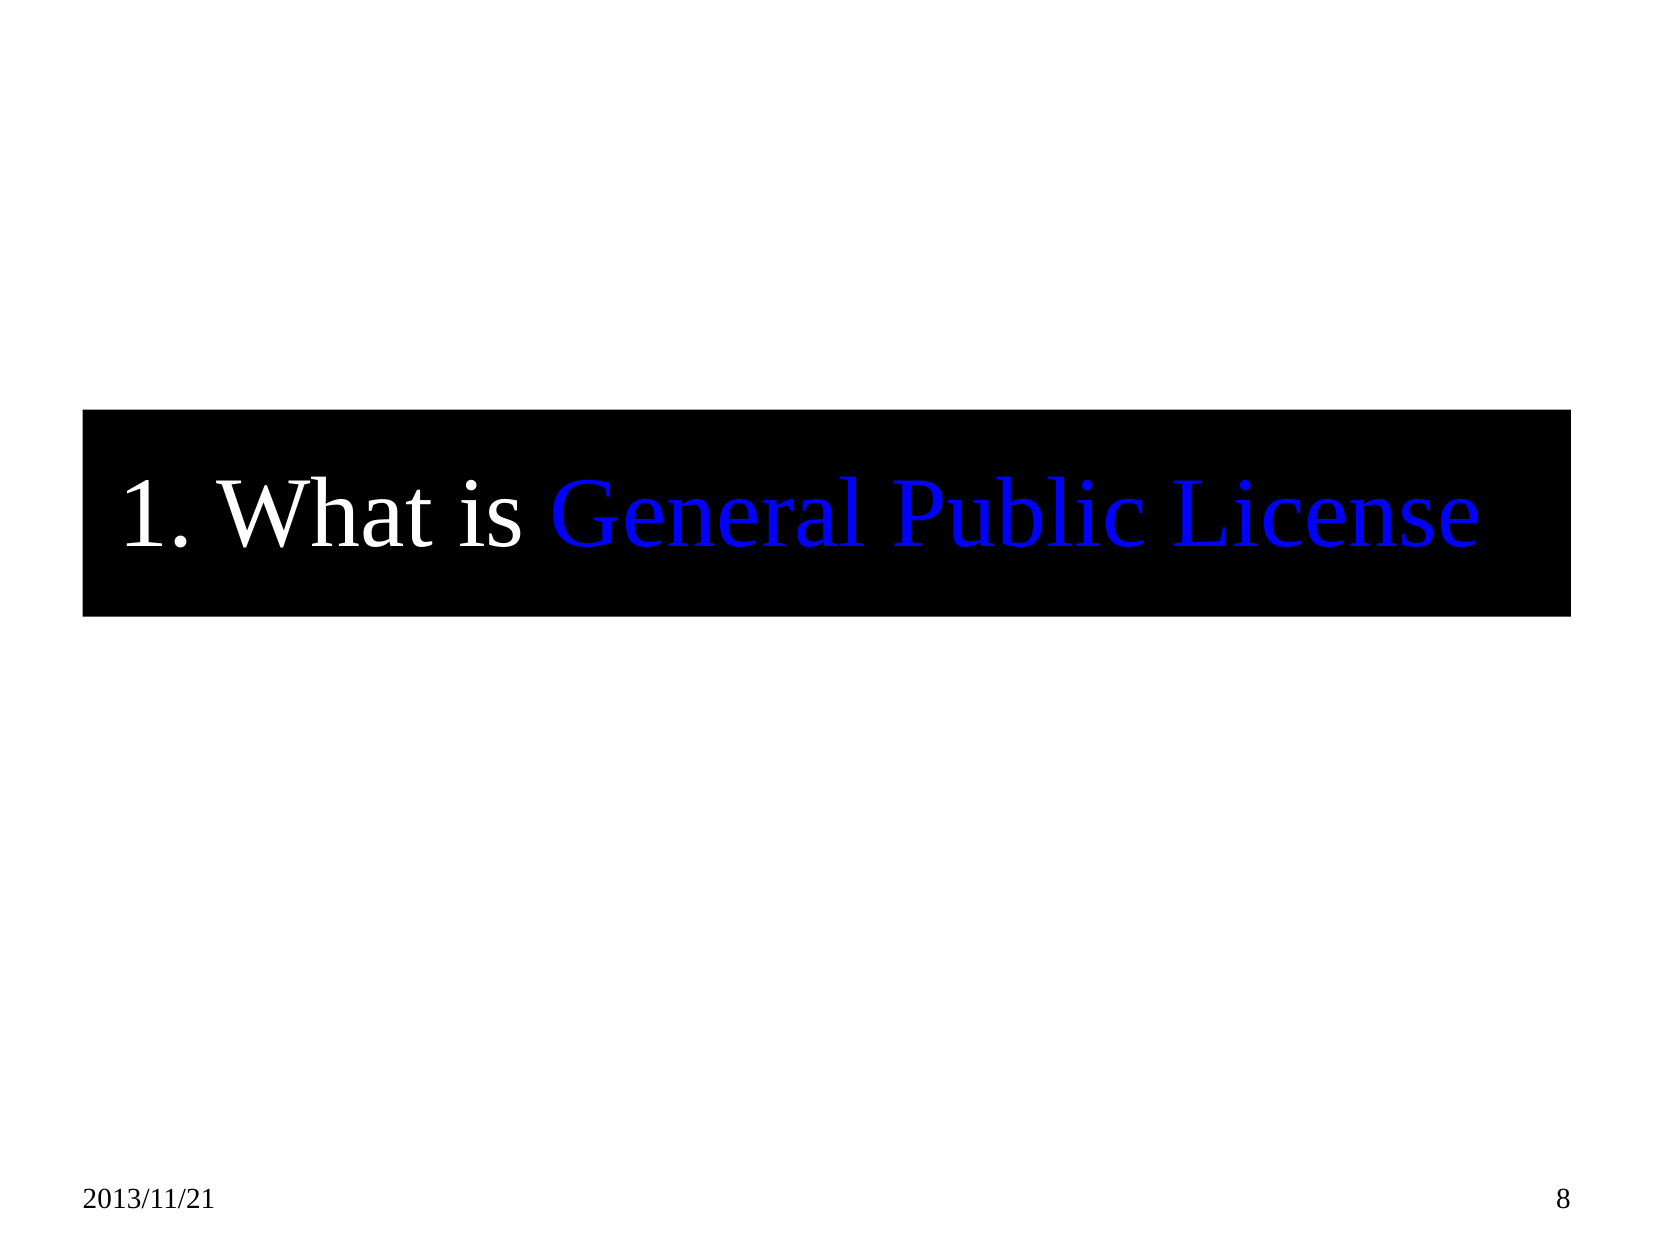

# 1. What is General Public License
2013/11/21
8